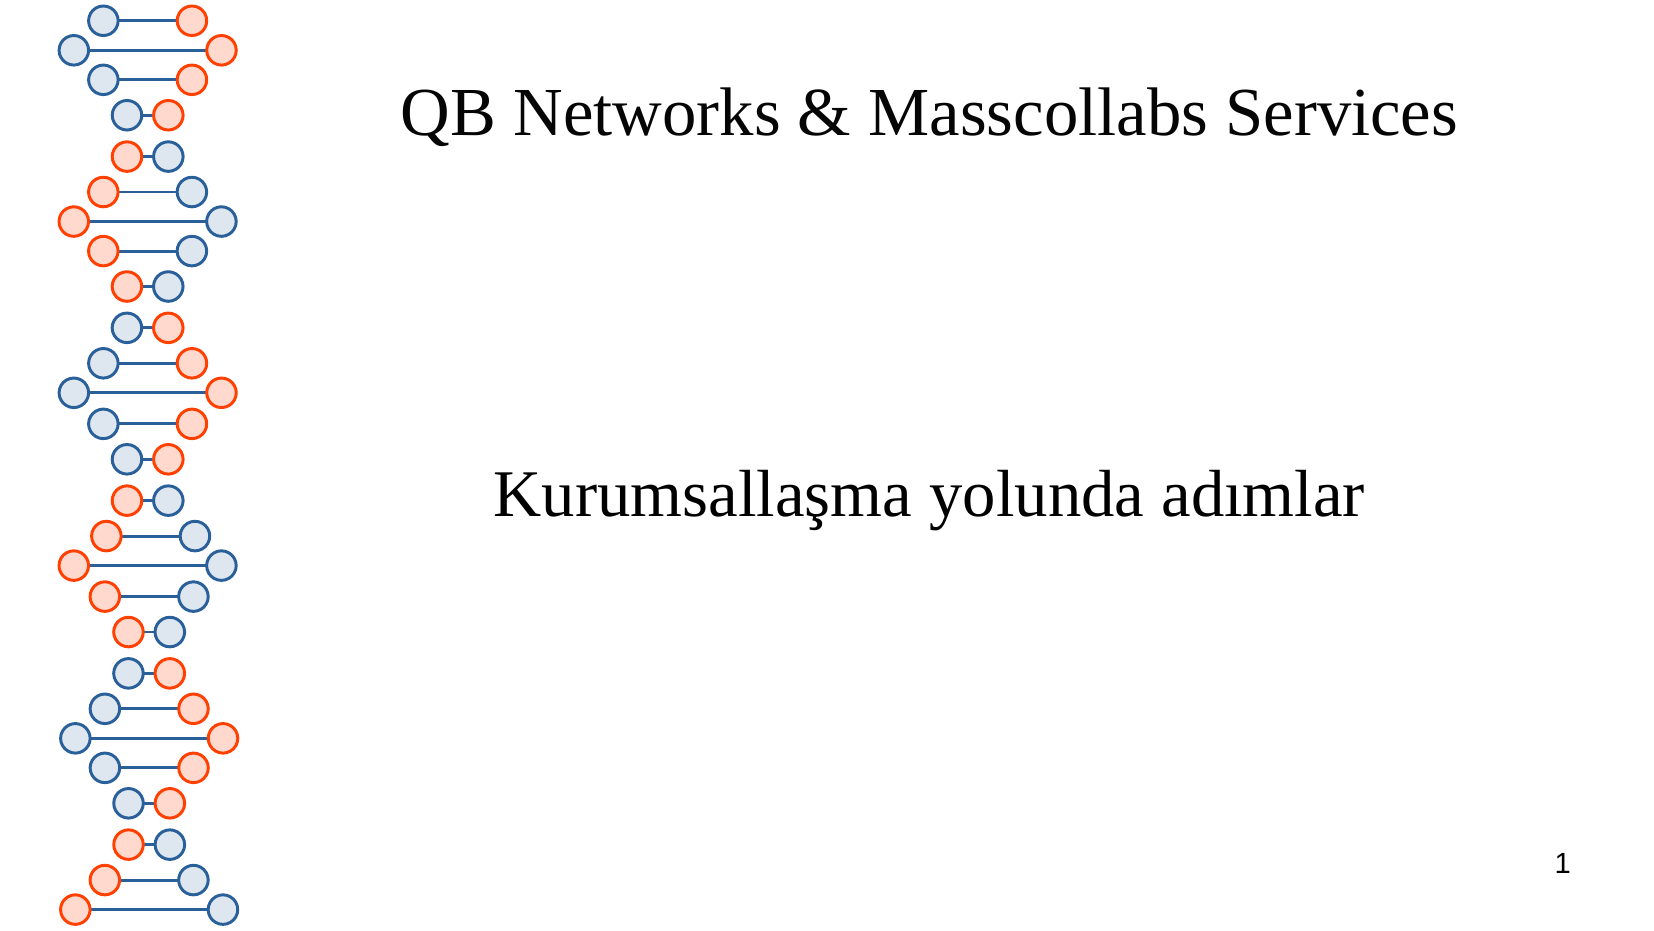

# QB Networks & Masscollabs Services
Kurumsallaşma yolunda adımlar
1